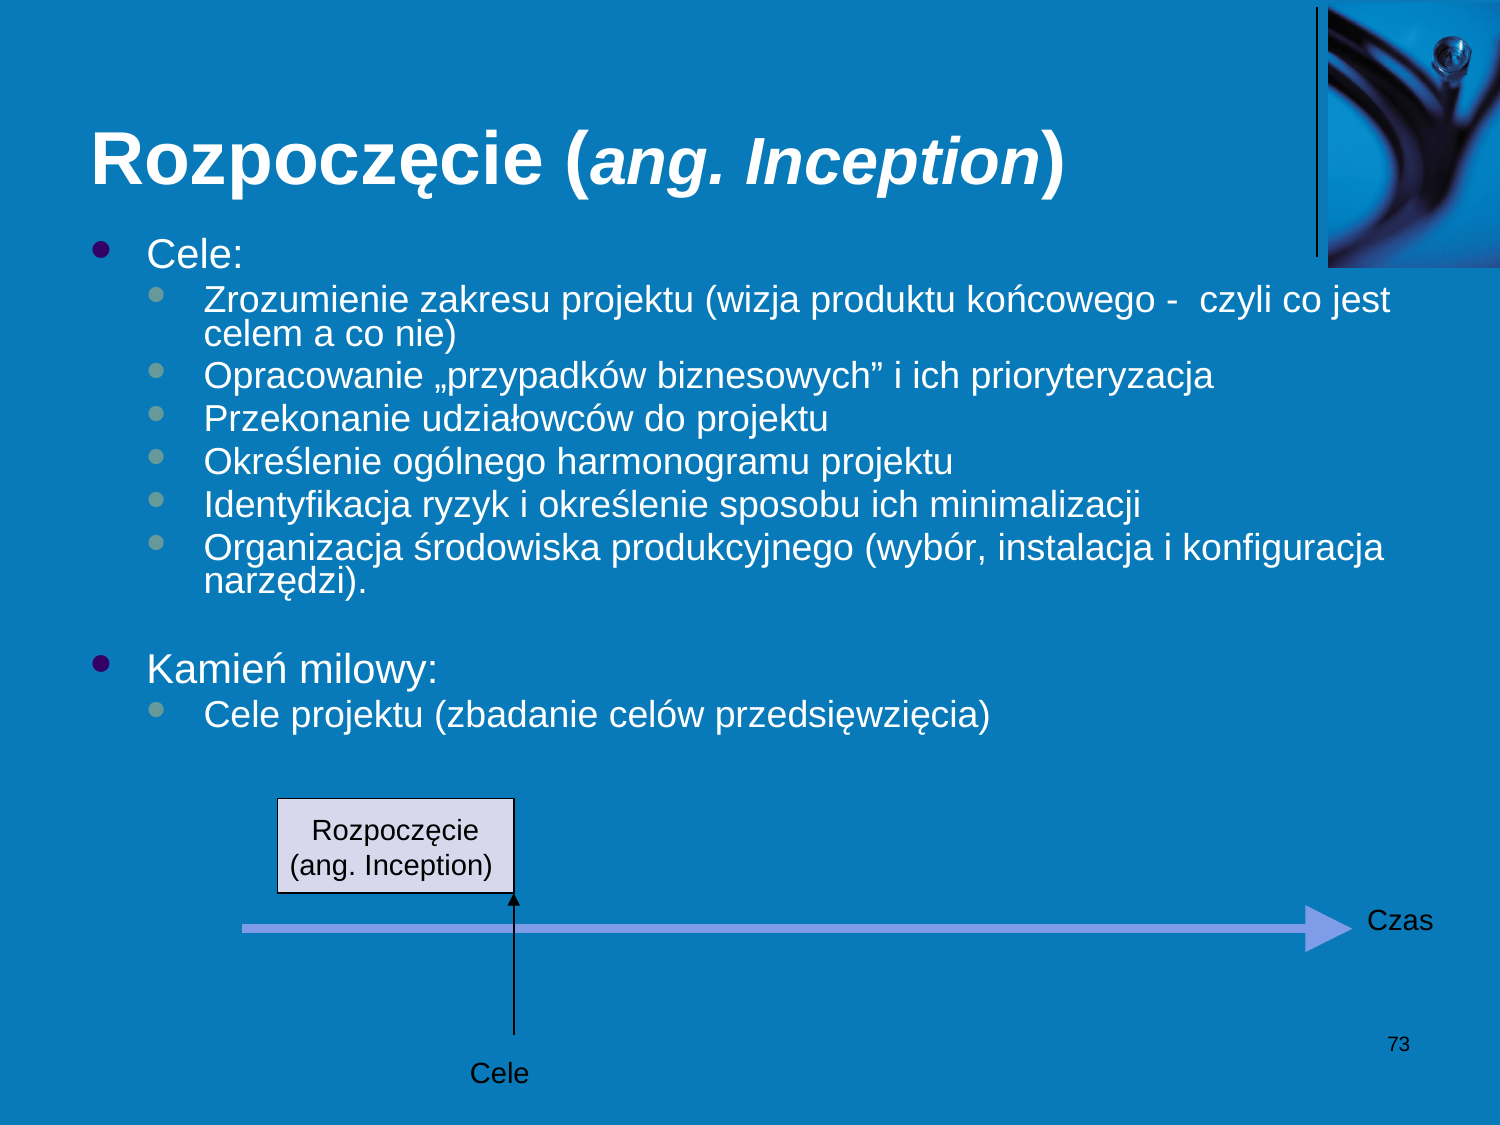

# Rozpoczęcie (ang. Inception)
Cele:
Zrozumienie zakresu projektu (wizja produktu końcowego - czyli co jest celem a co nie)
Opracowanie „przypadków biznesowych” i ich prioryteryzacja
Przekonanie udziałowców do projektu
Określenie ogólnego harmonogramu projektu
Identyfikacja ryzyk i określenie sposobu ich minimalizacji
Organizacja środowiska produkcyjnego (wybór, instalacja i konfiguracja narzędzi).
Kamień milowy:
Cele projektu (zbadanie celów przedsięwzięcia)
Rozpoczęcie
(ang. Inception)
Czas
73
Cele